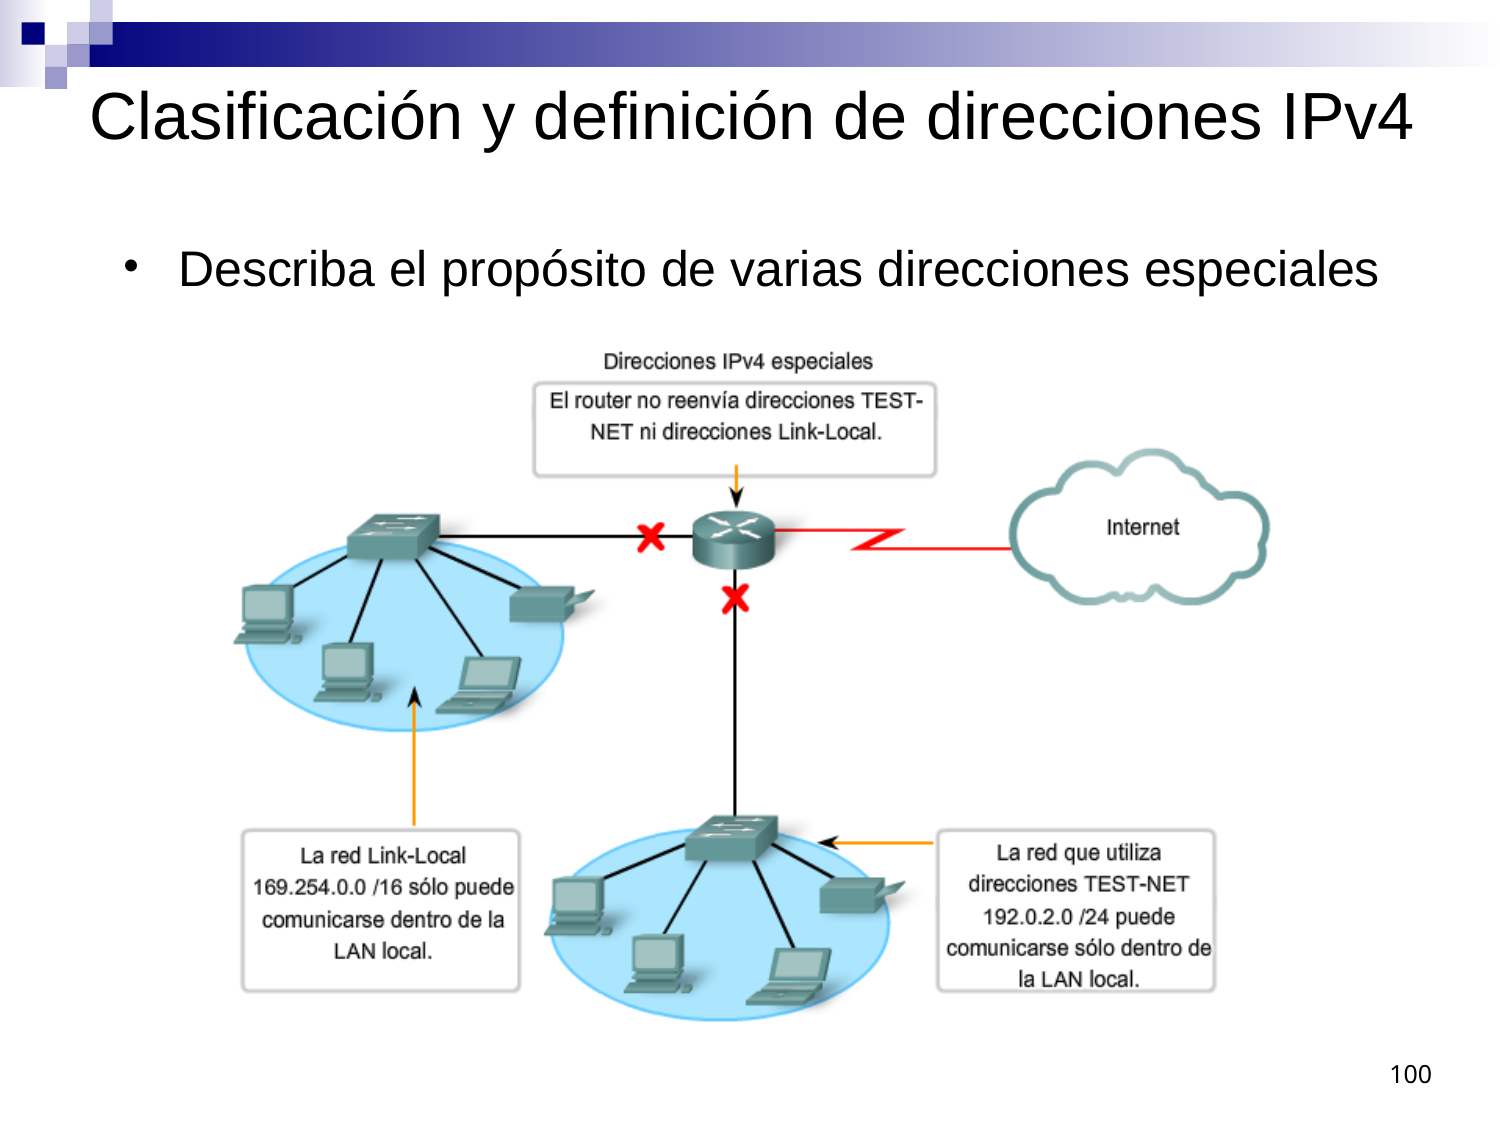

Clasificación y definición de direcciones IPv4
Describa el propósito de varias direcciones especiales